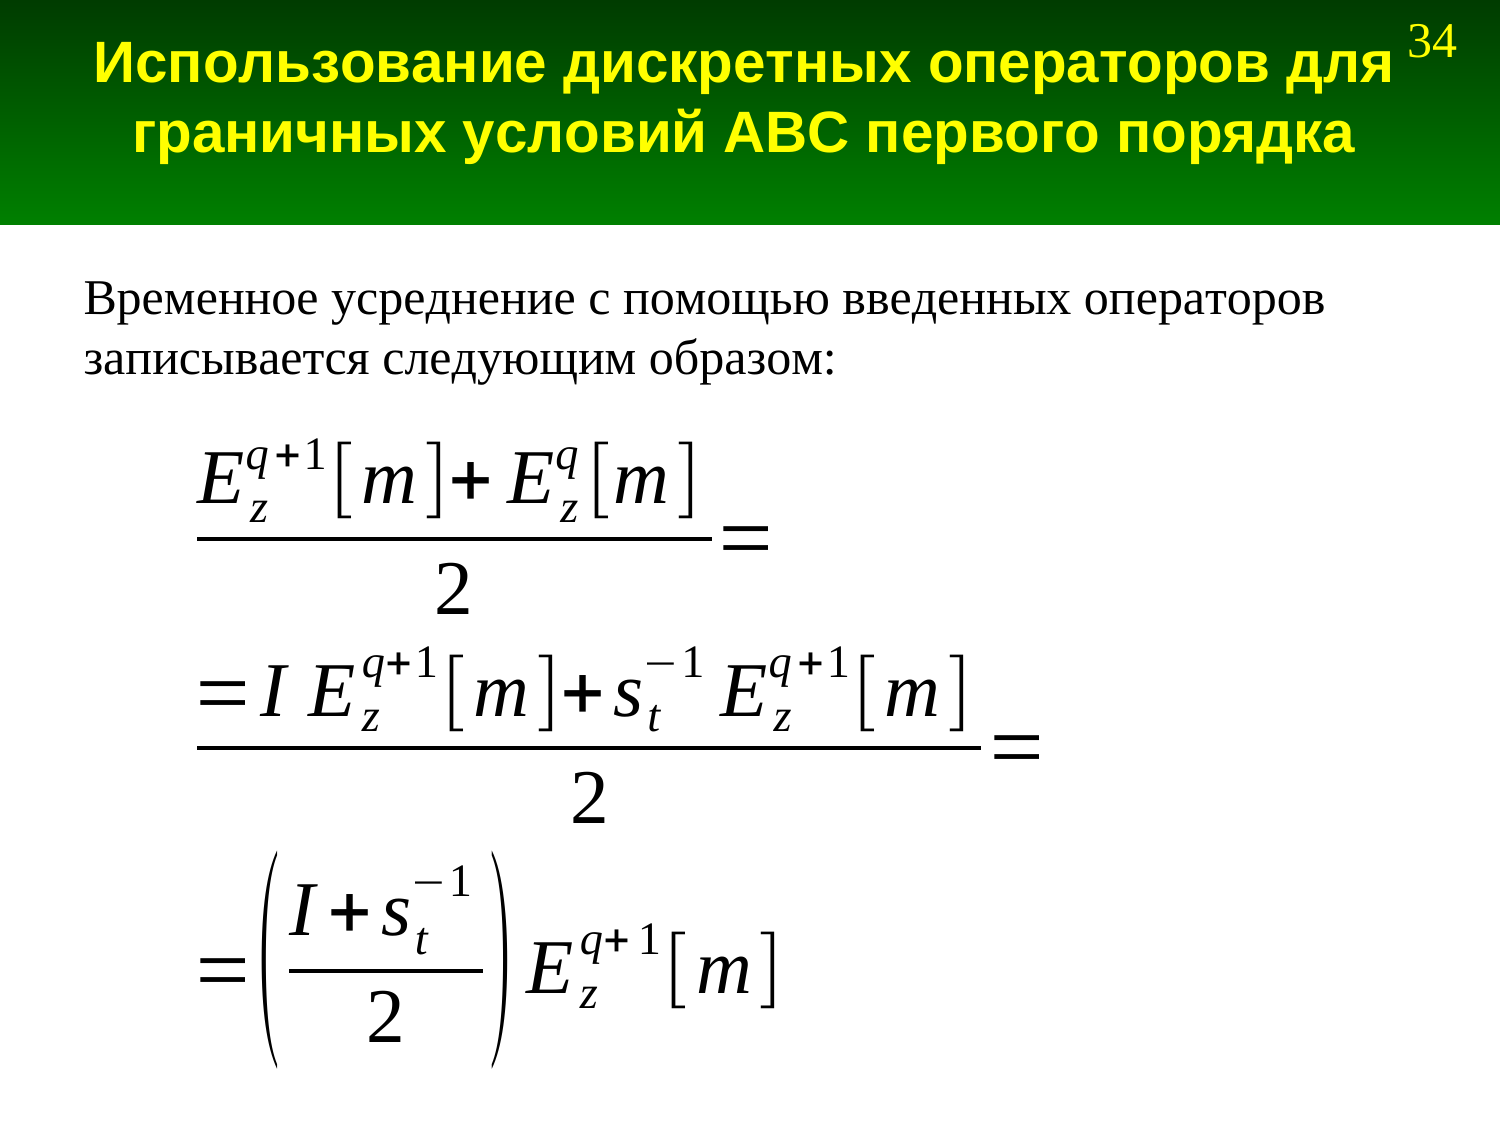

# Использование дискретных операторов для граничных условий ABC первого порядка
Временное усреднение с помощью введенных операторов
записывается следующим образом: